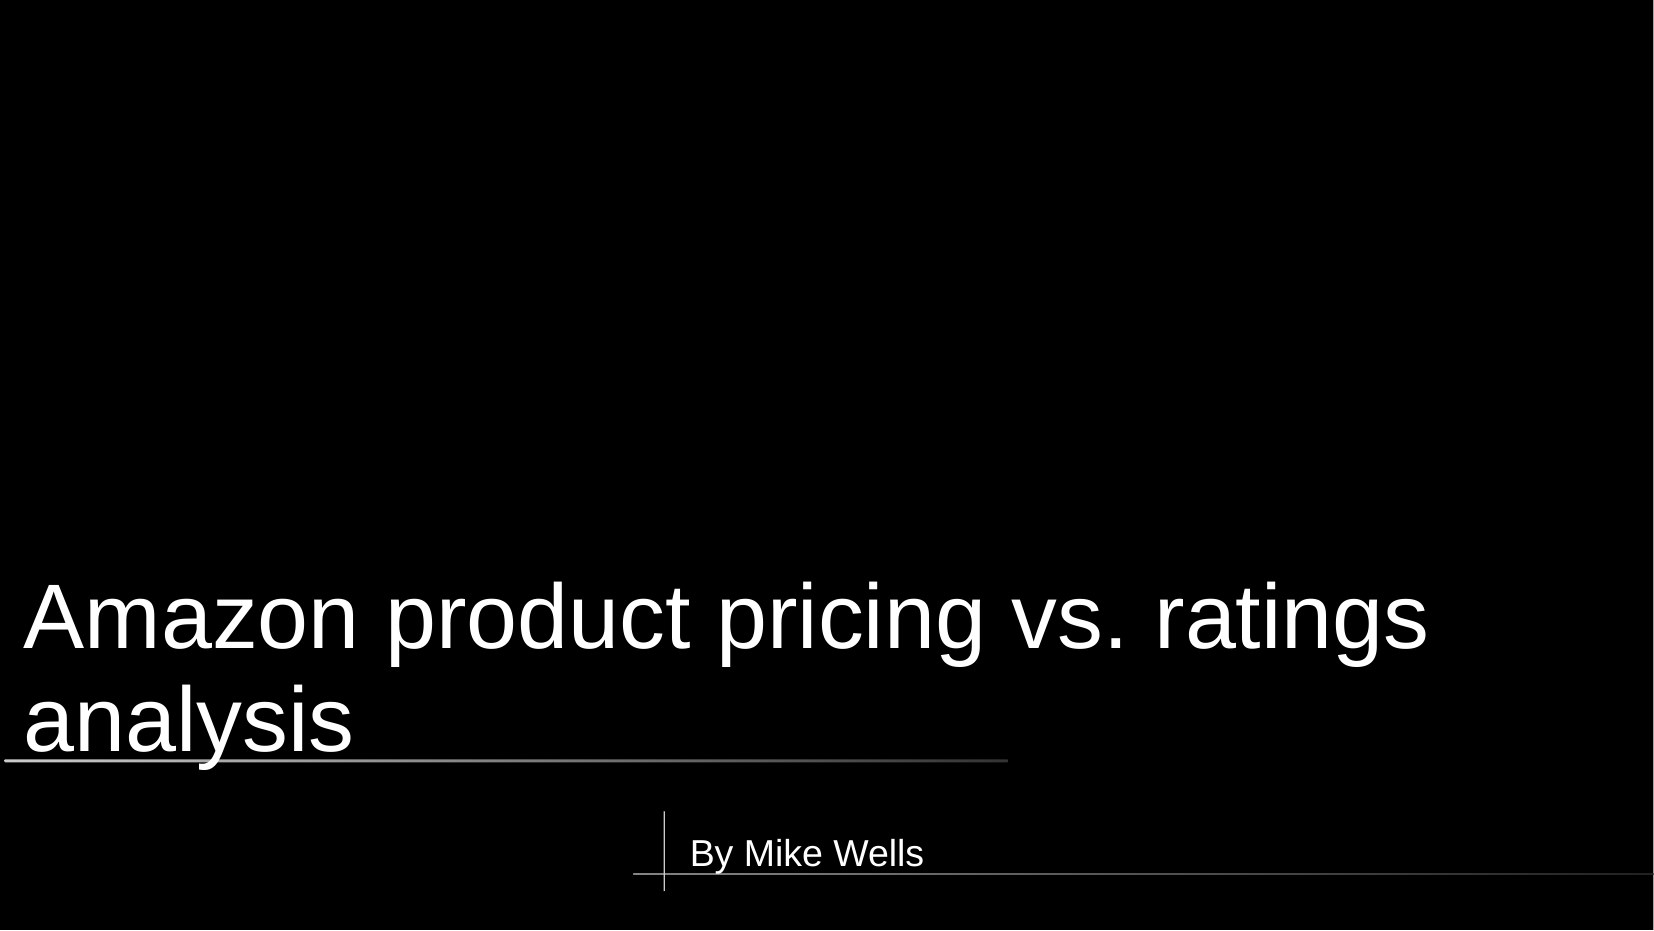

# Amazon product pricing vs. ratings analysis
By Mike Wells